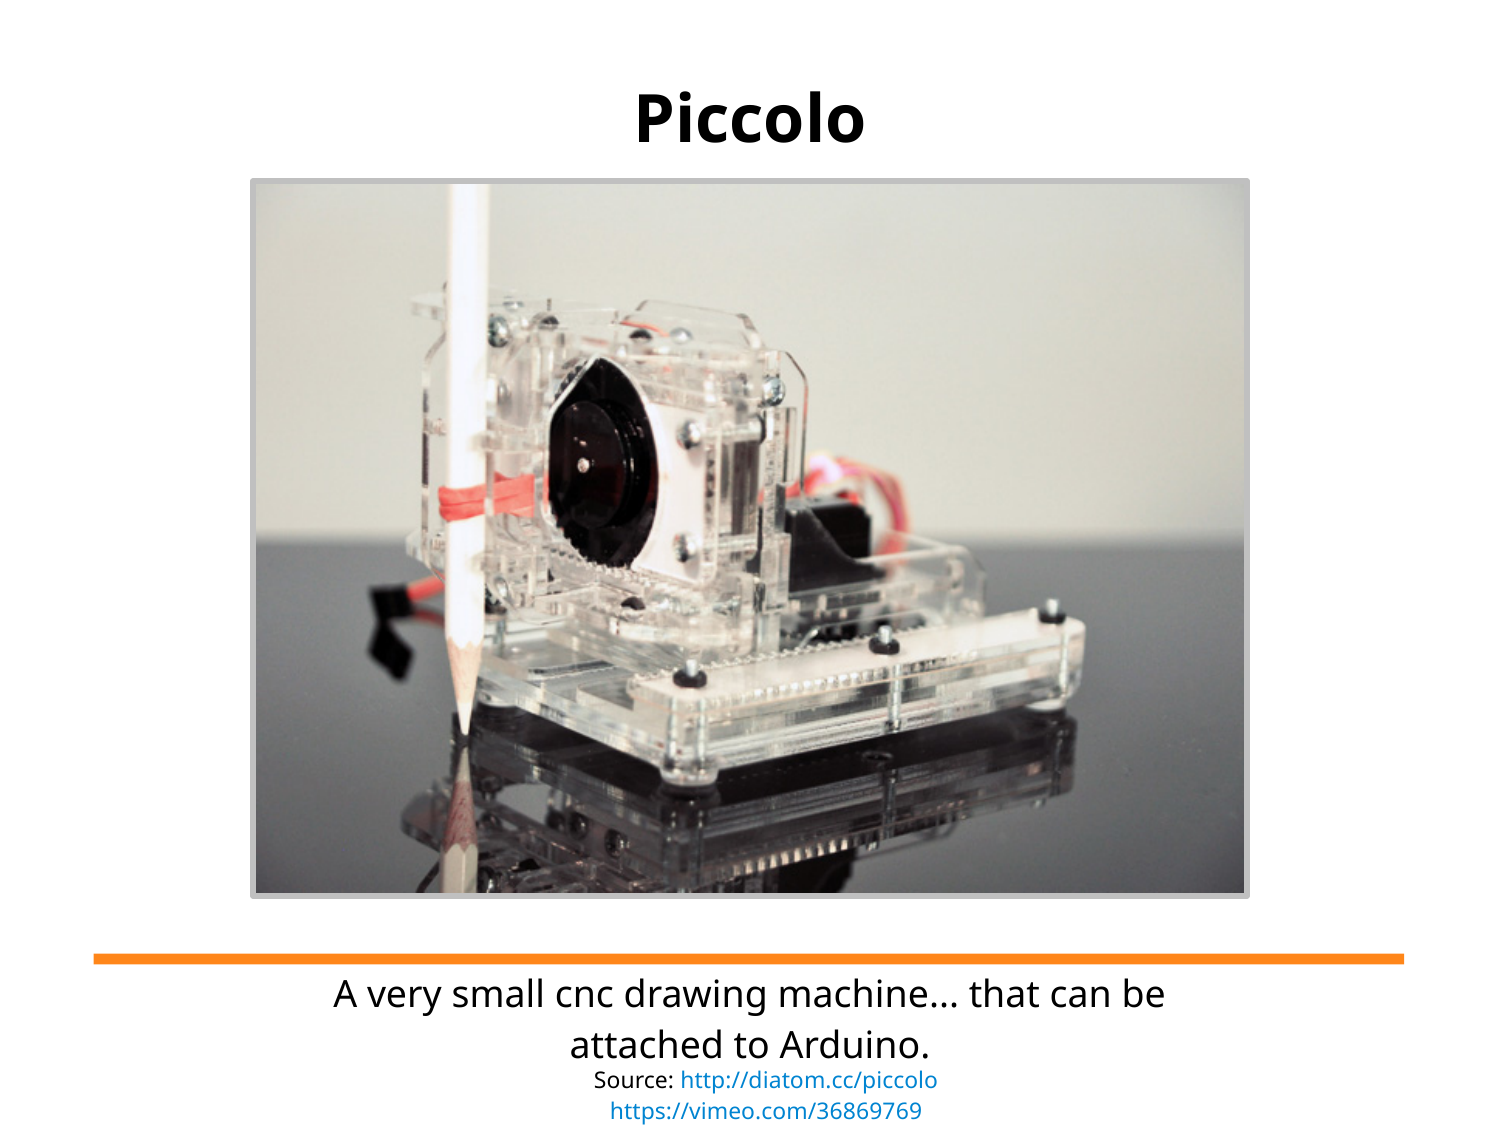

# Piccolo
A very small cnc drawing machine... that can be attached to Arduino.
Source: http://diatom.cc/piccolo
https://vimeo.com/36869769